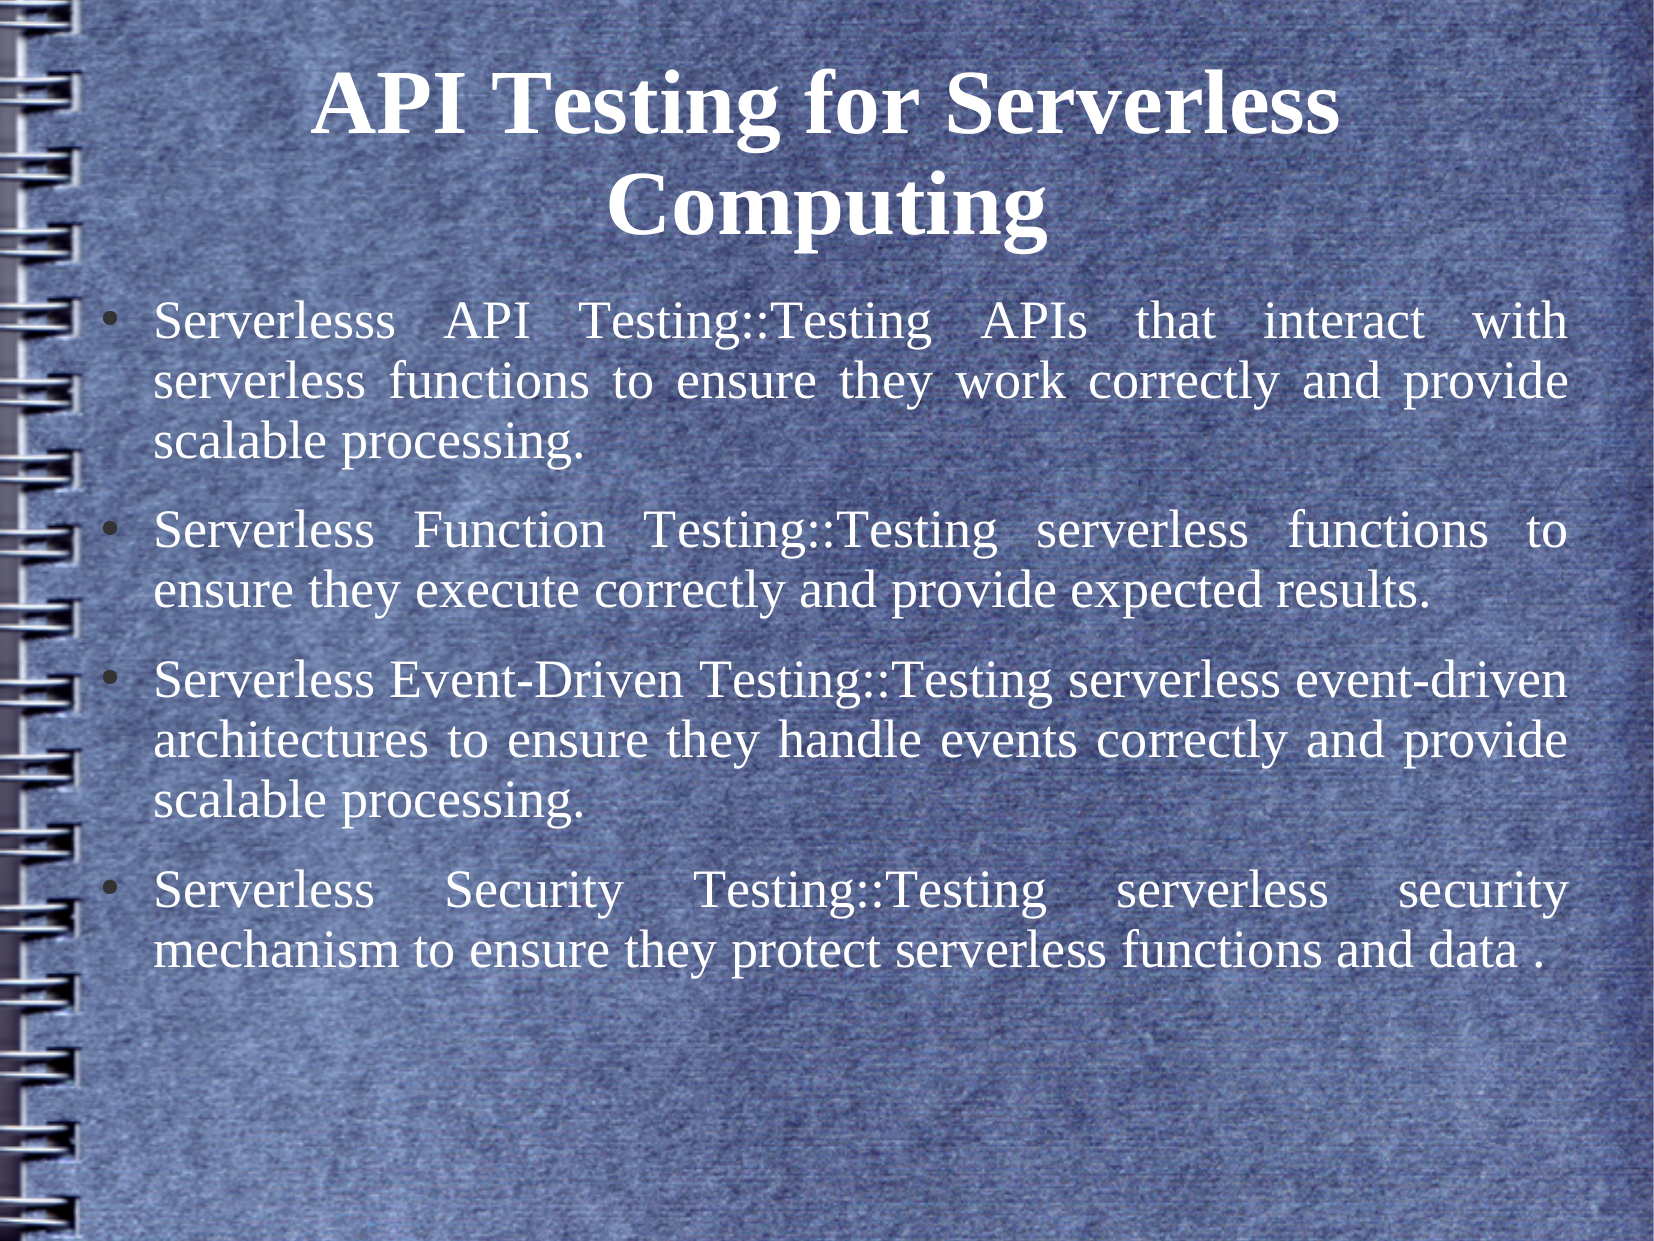

# API Testing for Serverless Computing
Serverlesss API Testing::Testing APIs that interact with serverless functions to ensure they work correctly and provide scalable processing.
Serverless Function Testing::Testing serverless functions to ensure they execute correctly and provide expected results.
Serverless Event-Driven Testing::Testing serverless event-driven architectures to ensure they handle events correctly and provide scalable processing.
Serverless Security Testing::Testing serverless security mechanism to ensure they protect serverless functions and data .